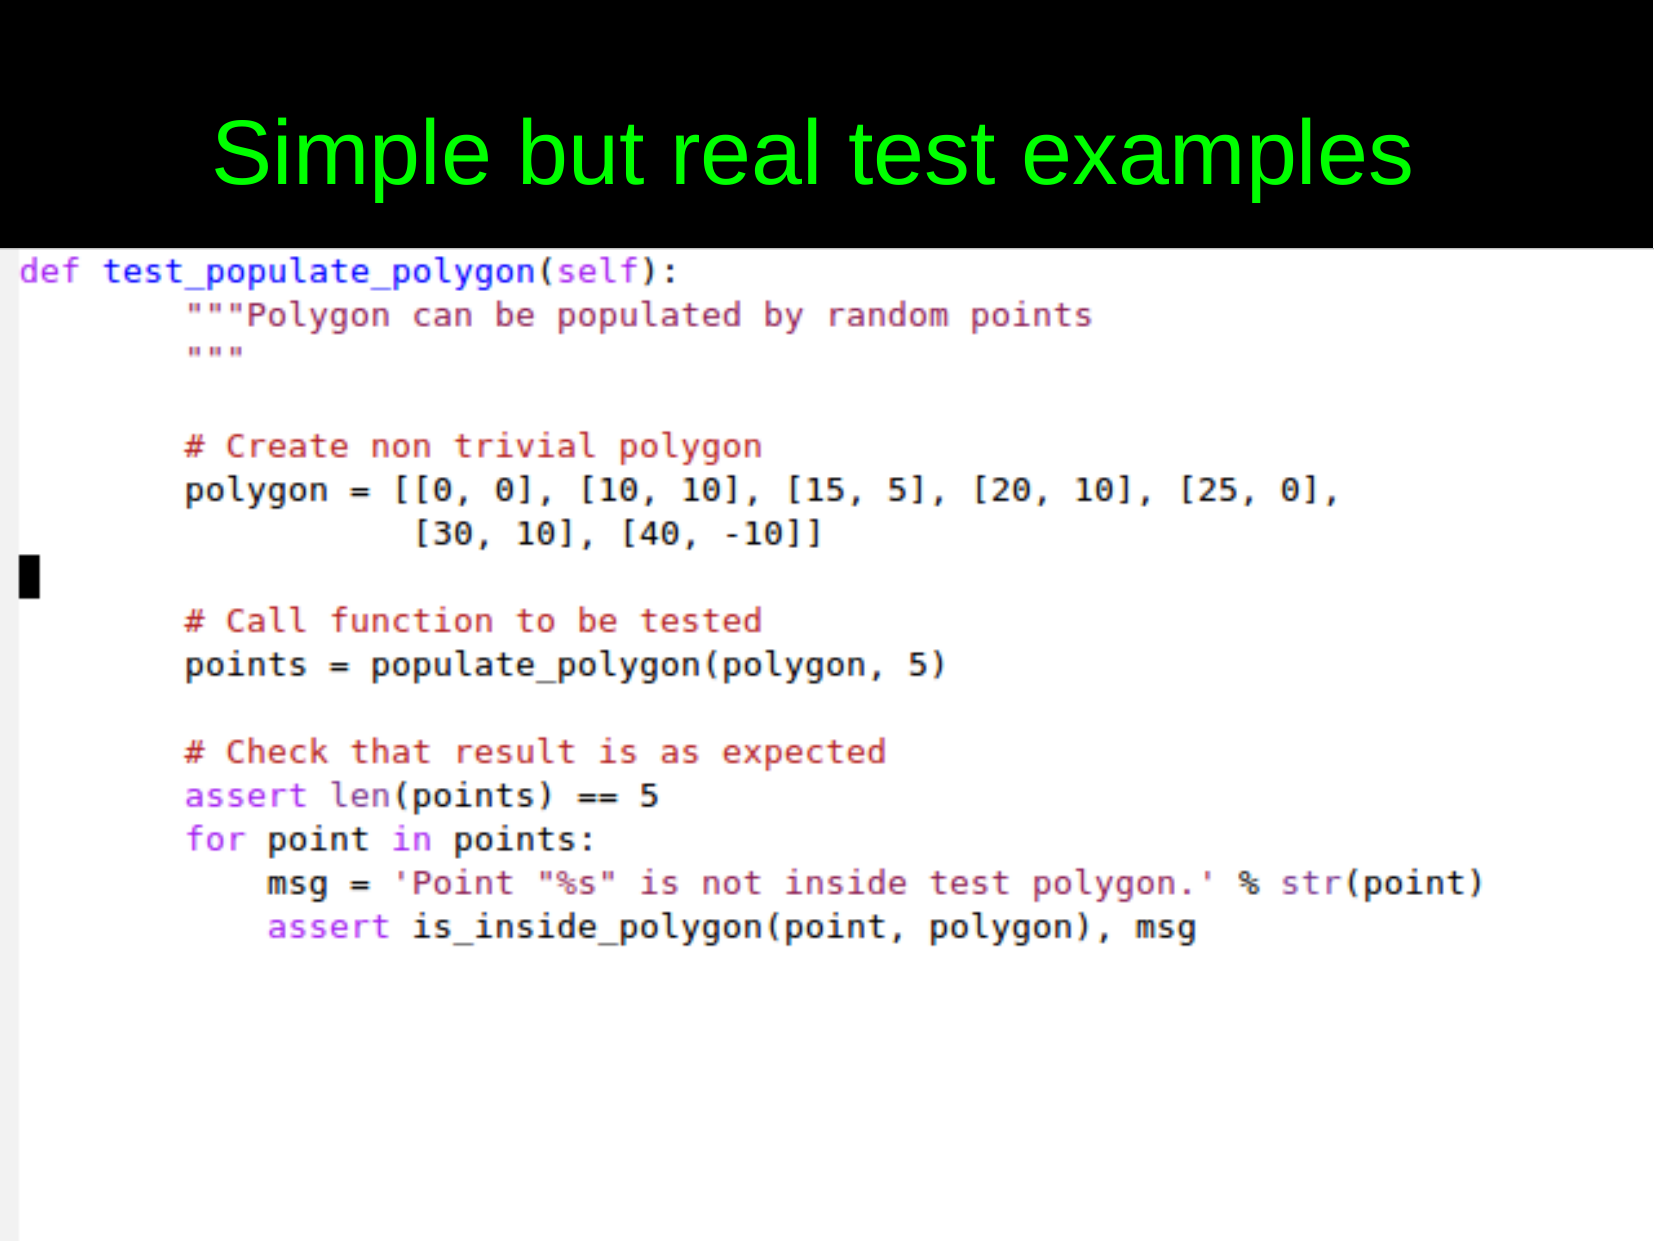

# Simple but real test examples
pl